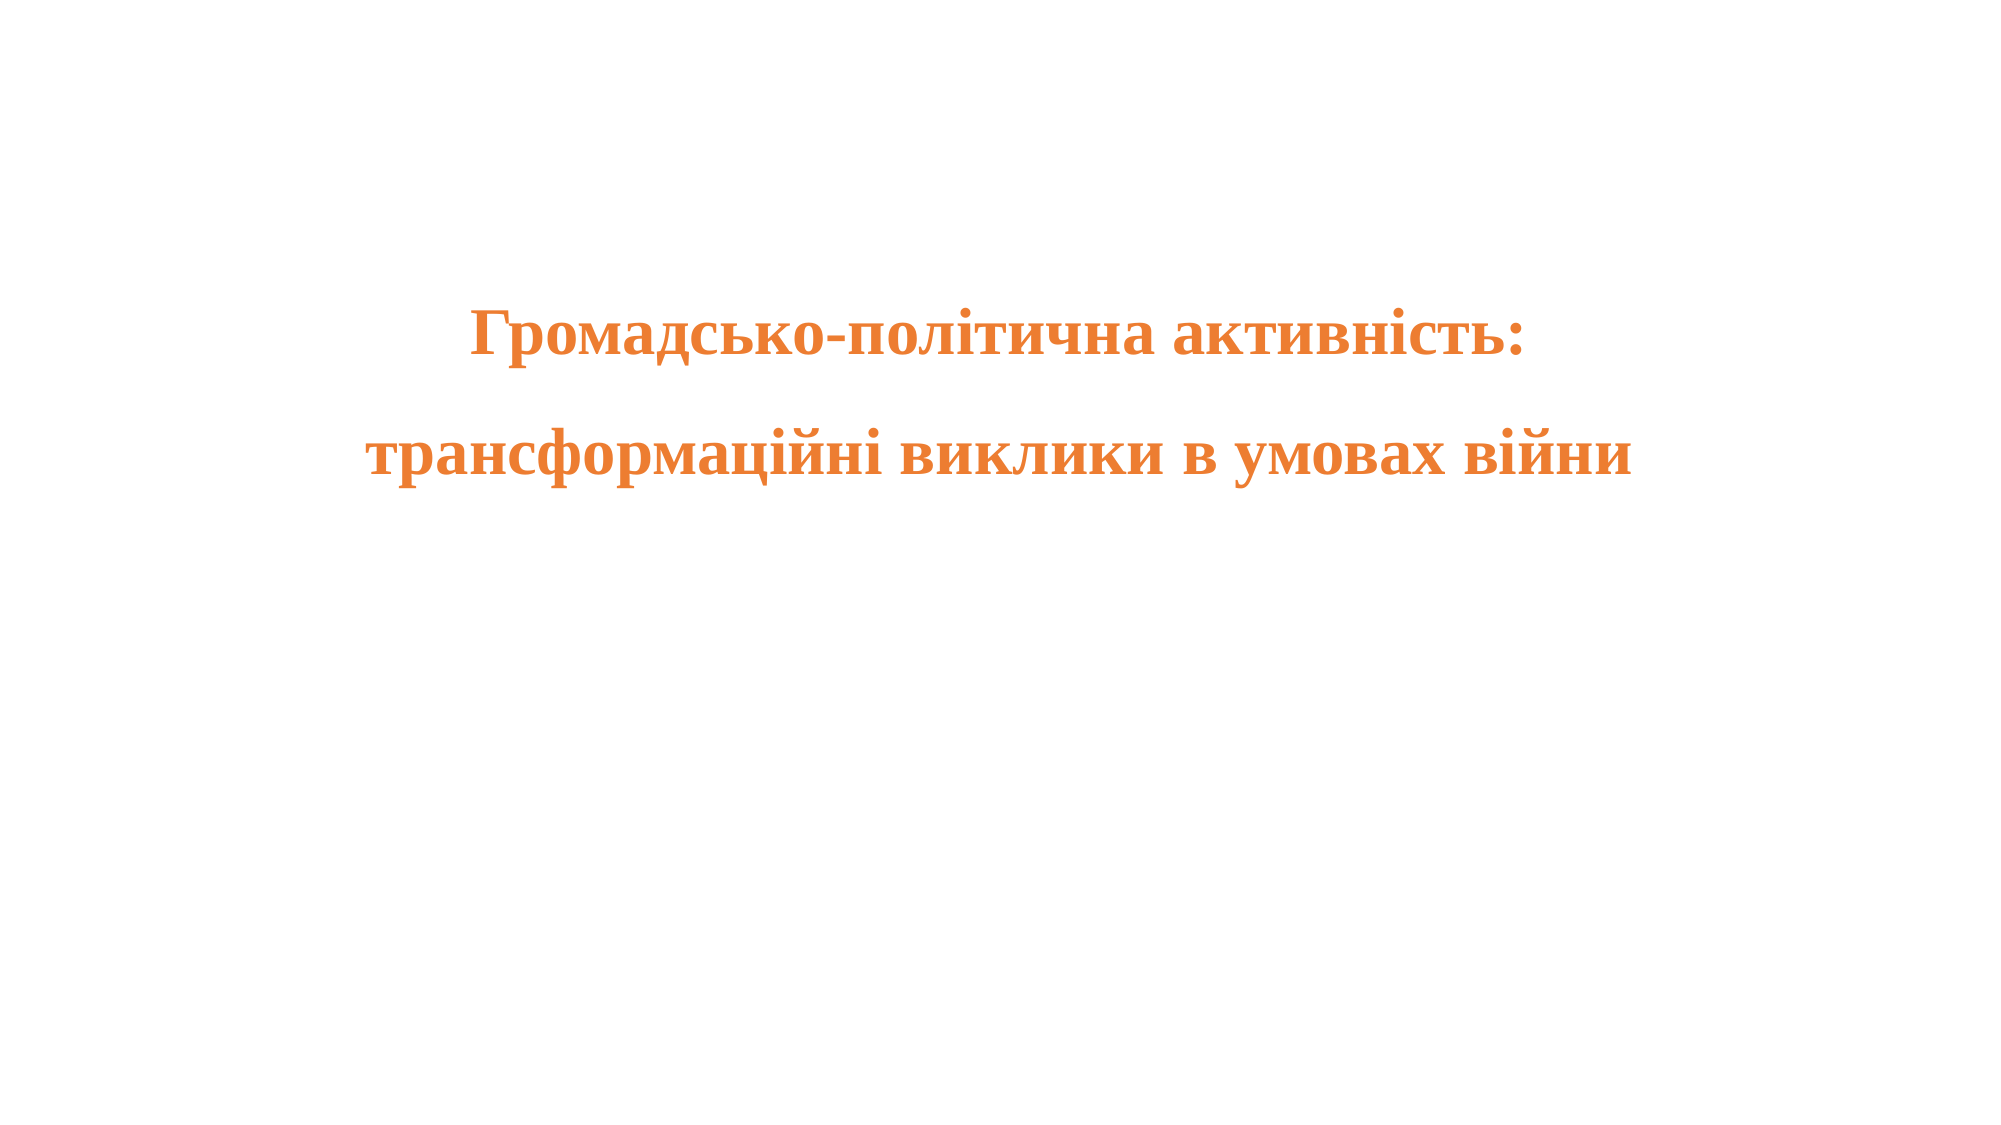

# Громадсько-політична активність: трансформаційні виклики в умовах війни